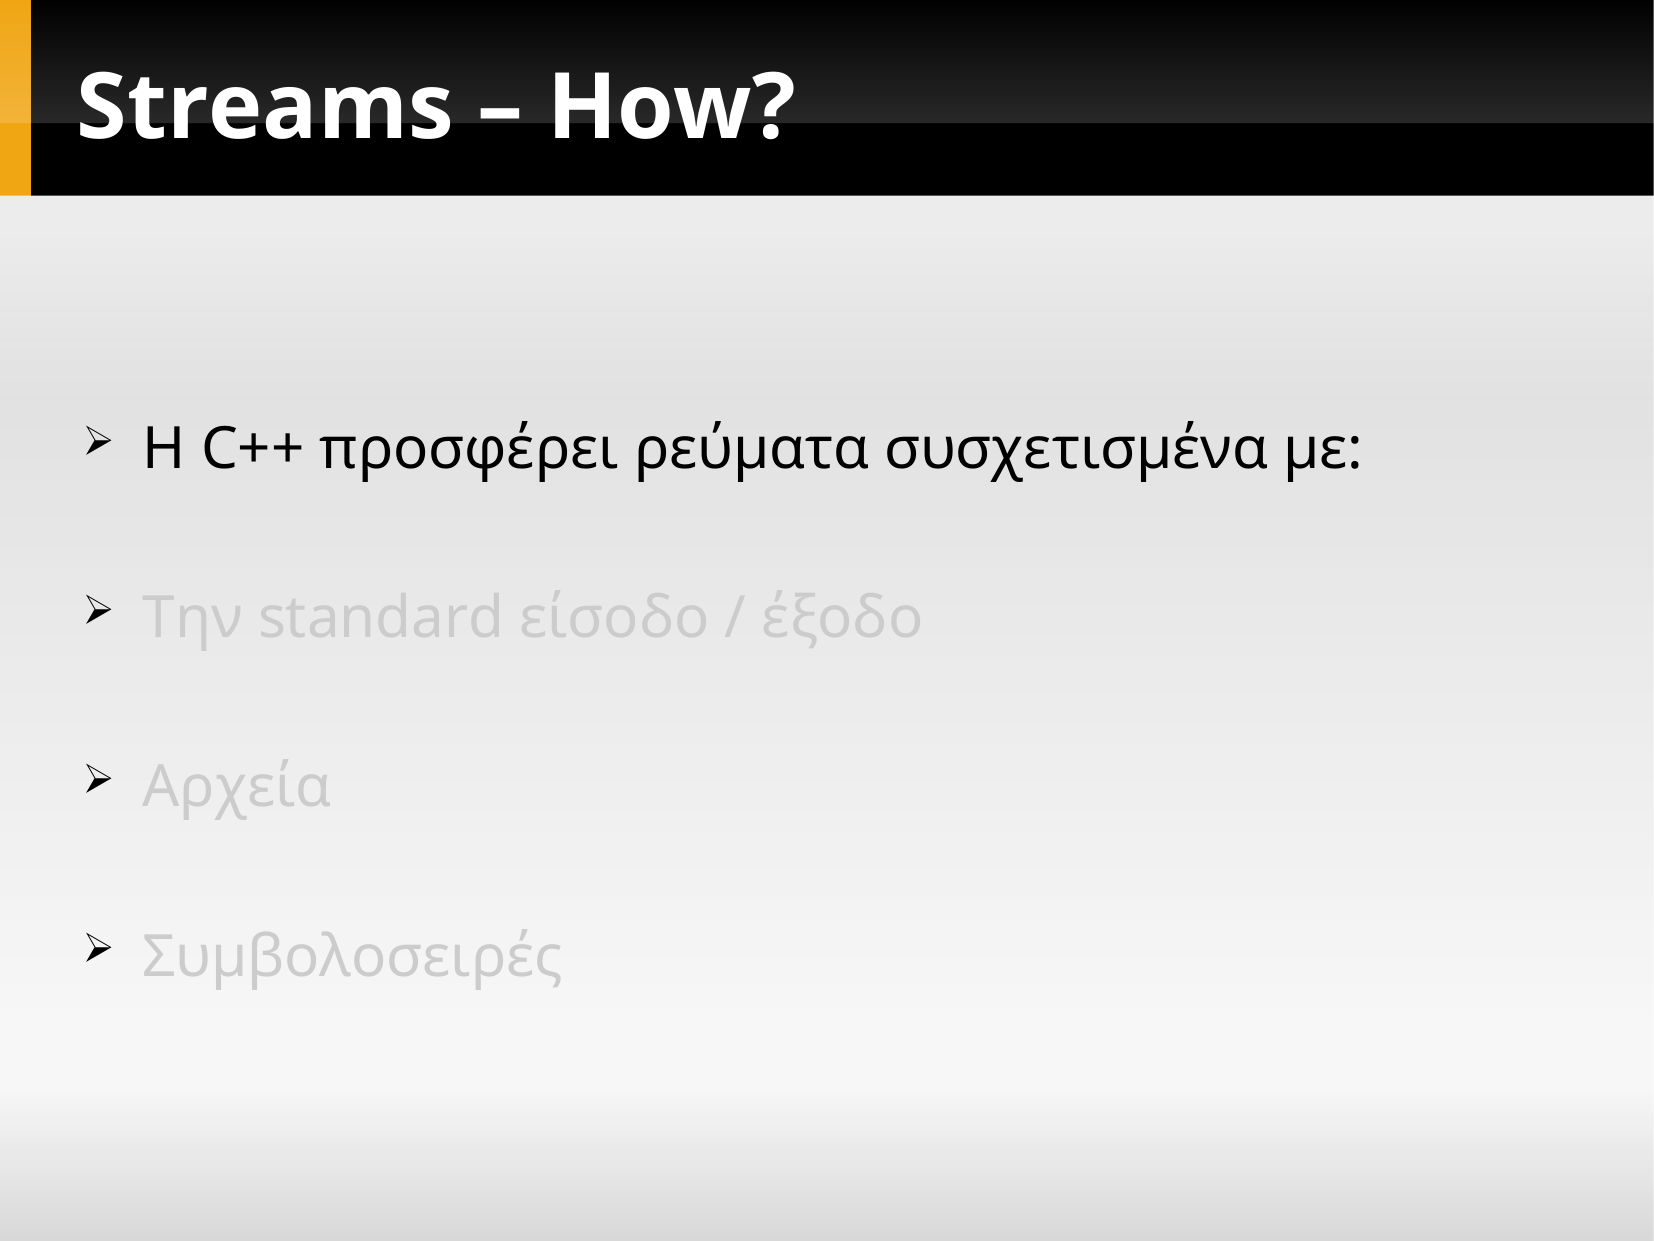

# Streams – How?
Η C++ προσφέρει ρεύματα συσχετισμένα με:
Την standard είσοδο / έξοδο
Αρχεία
Συμβολοσειρές